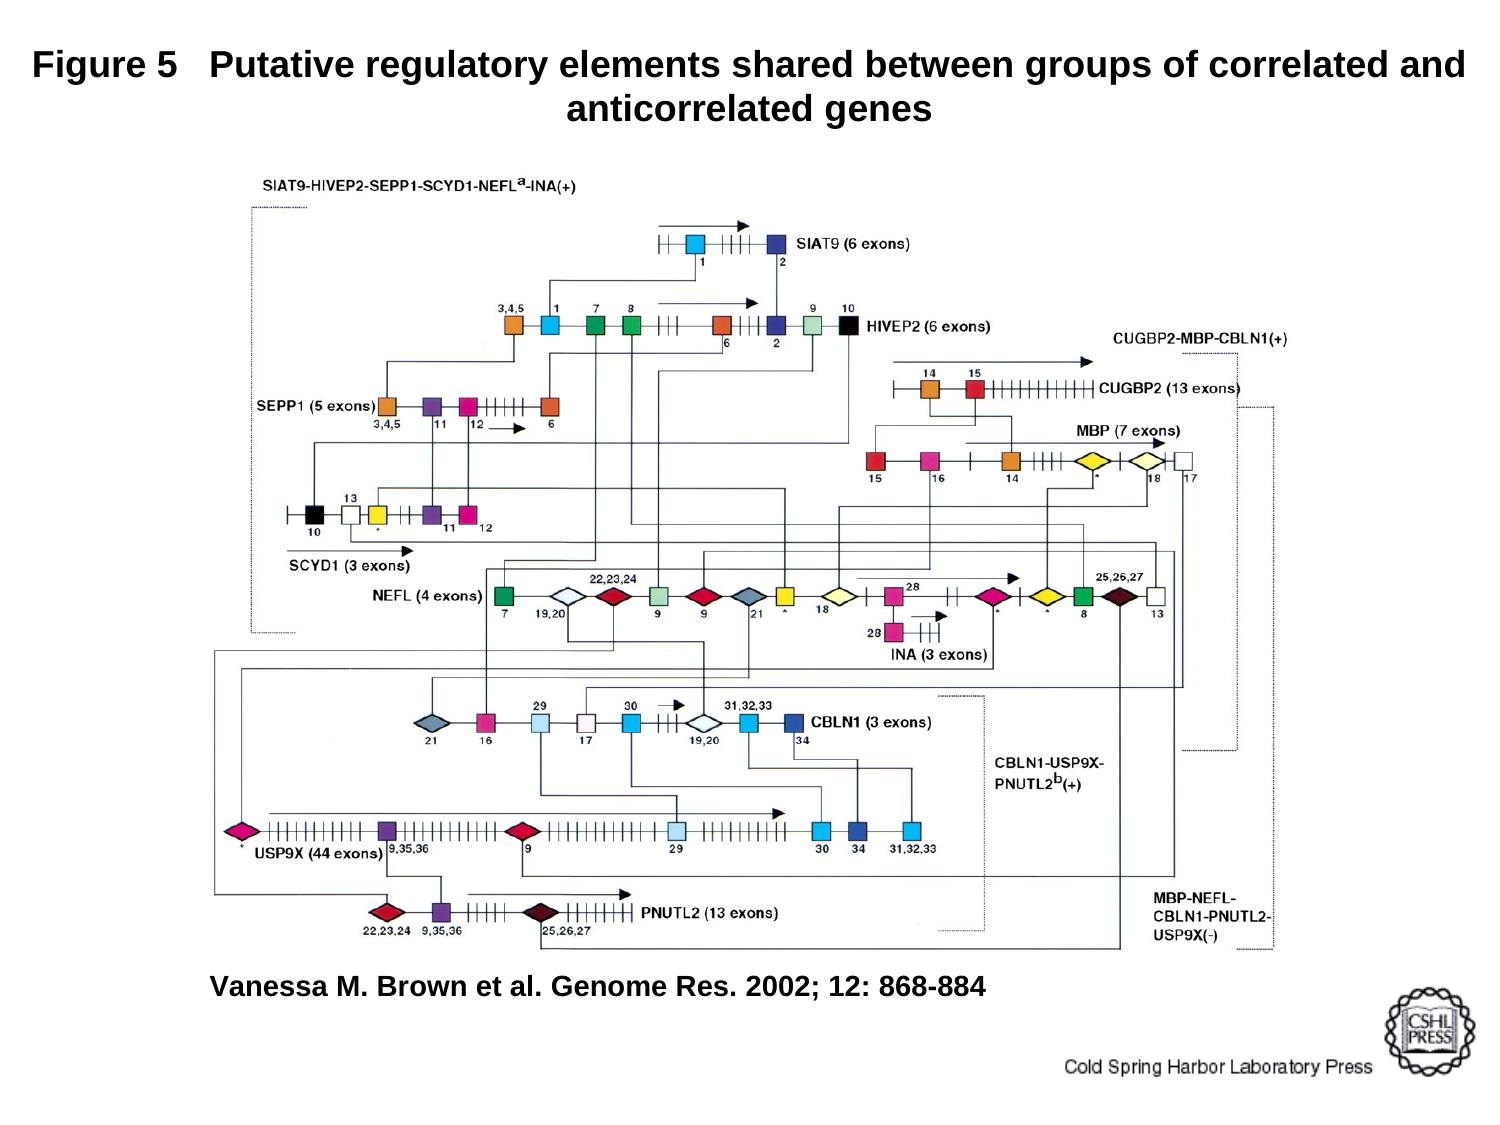

Figure 5 Putative regulatory elements shared between groups of correlated and anticorrelated genes
Vanessa M. Brown et al. Genome Res. 2002; 12: 868-884